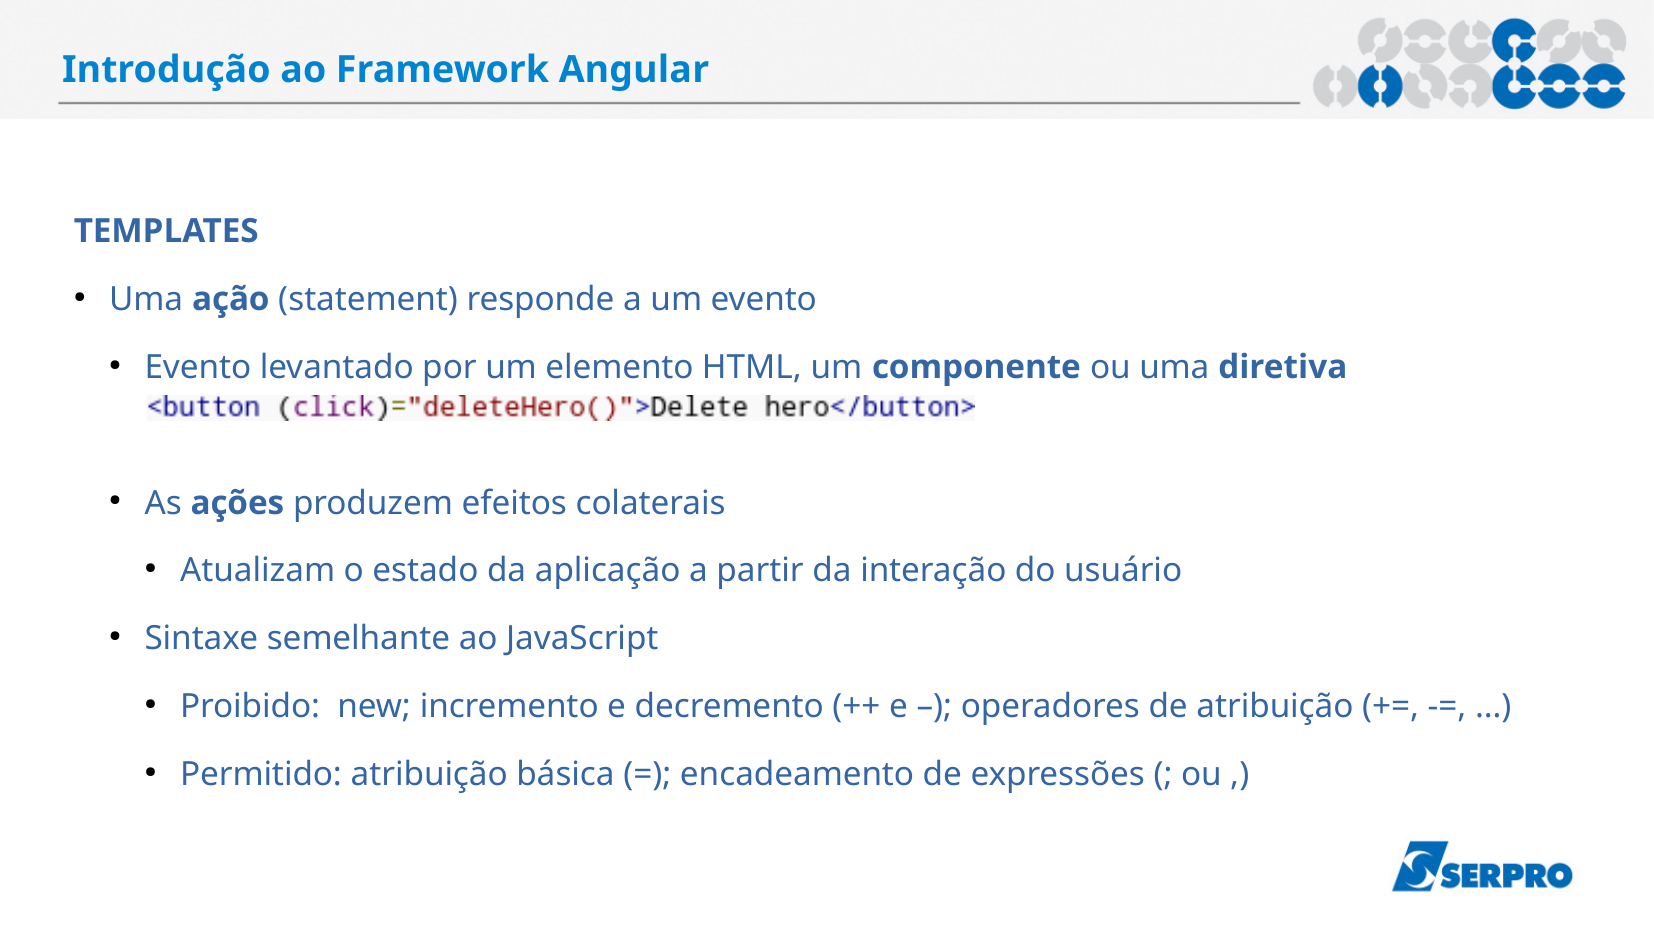

Introdução ao Framework Angular
TEMPLATES
Uma ação (statement) responde a um evento
Evento levantado por um elemento HTML, um componente ou uma diretiva
As ações produzem efeitos colaterais
Atualizam o estado da aplicação a partir da interação do usuário
Sintaxe semelhante ao JavaScript
Proibido: new; incremento e decremento (++ e –); operadores de atribuição (+=, -=, …)
Permitido: atribuição básica (=); encadeamento de expressões (; ou ,)